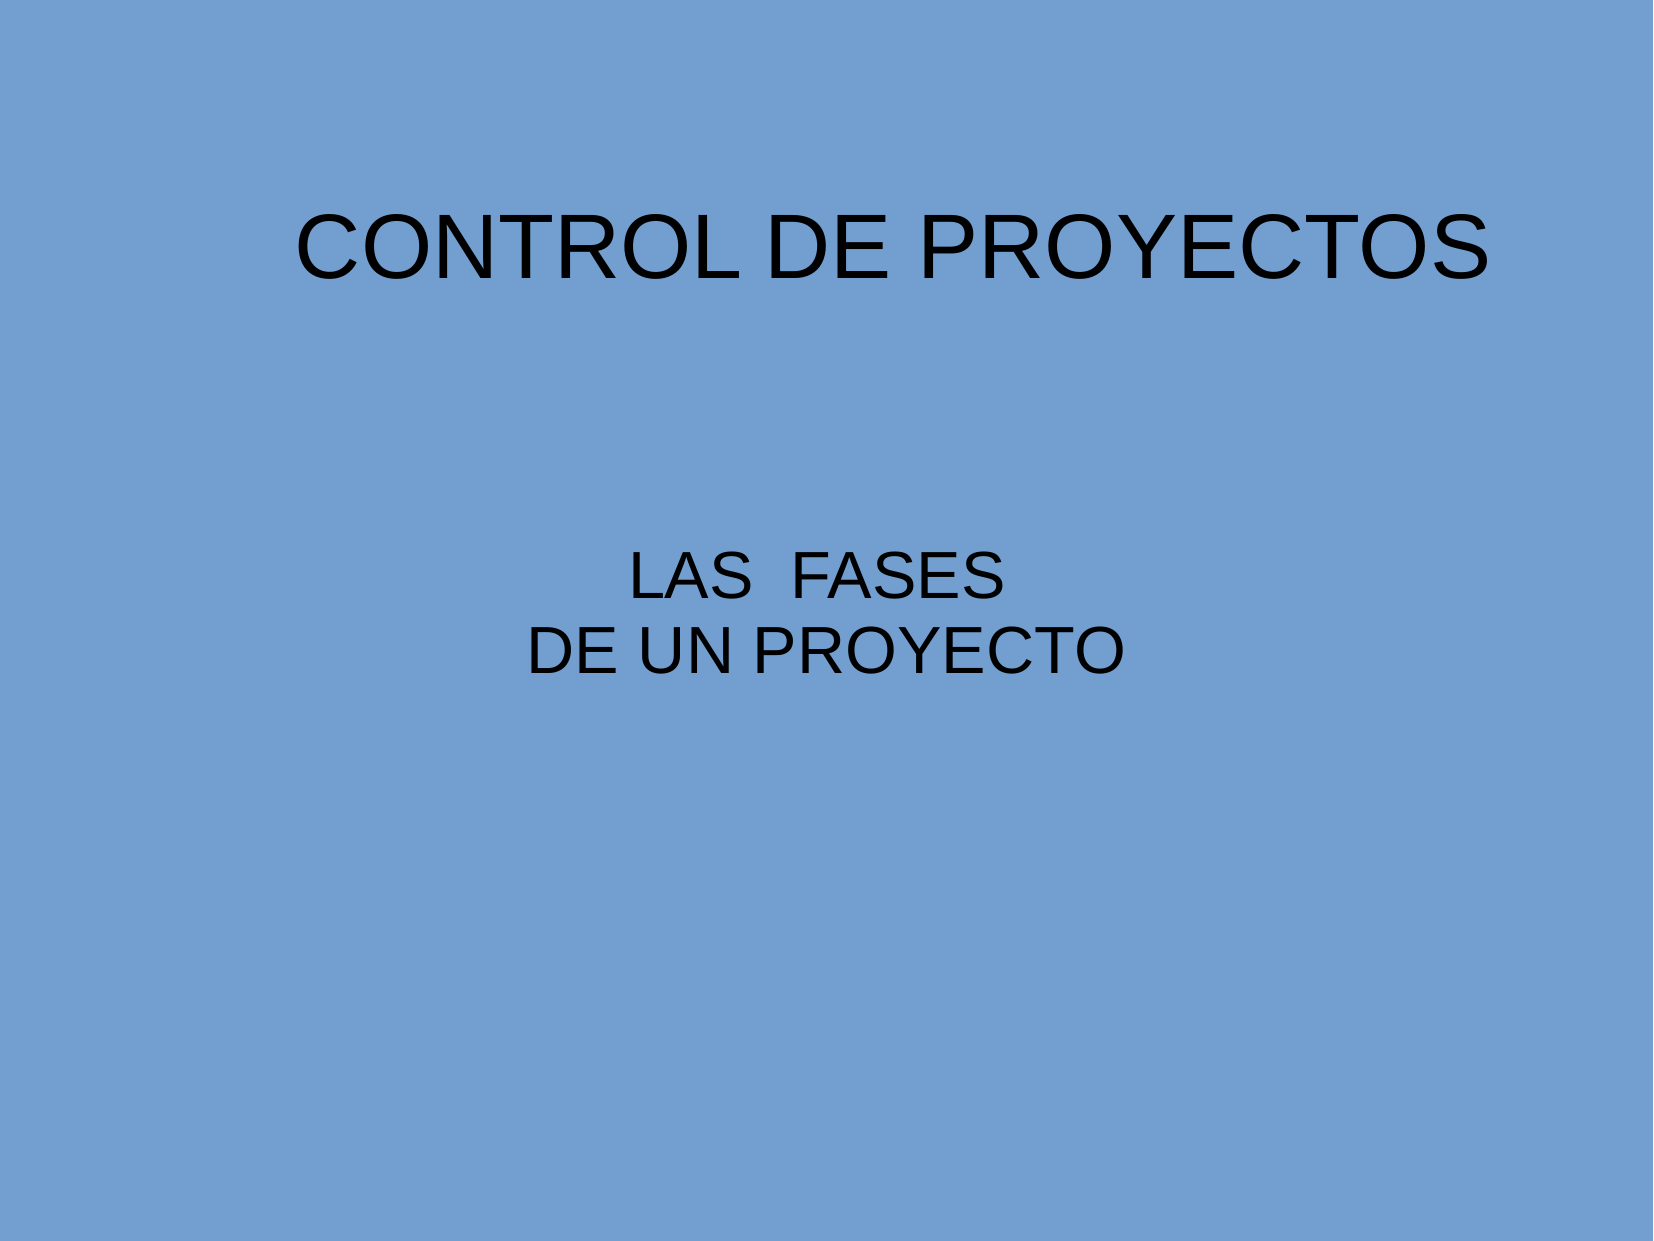

# CONTROL DE PROYECTOS
LAS FASES
DE UN PROYECTO